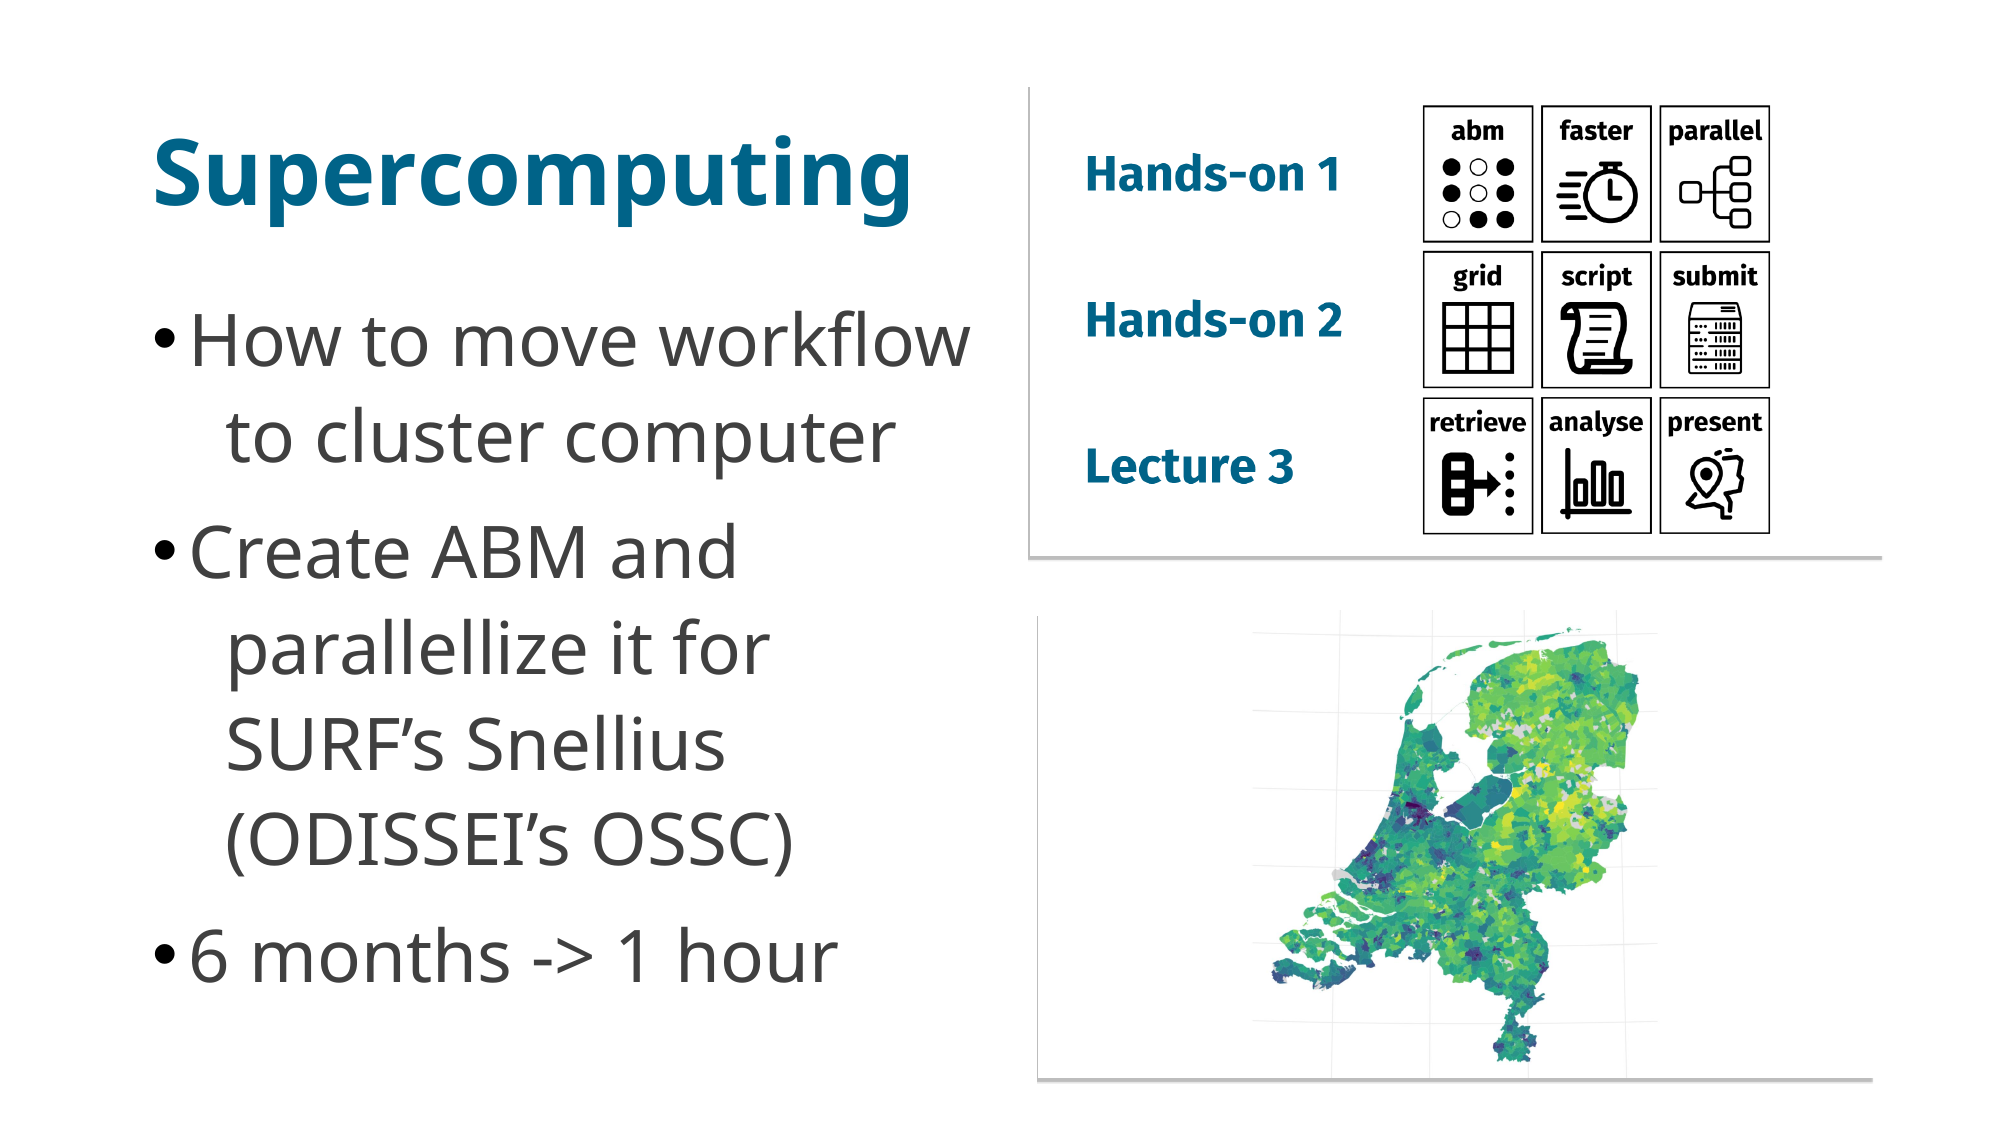

# Supercomputing
How to move workflow to cluster computer
Create ABM and parallellize it for SURF’s Snellius (ODISSEI’s OSSC)
6 months -> 1 hour